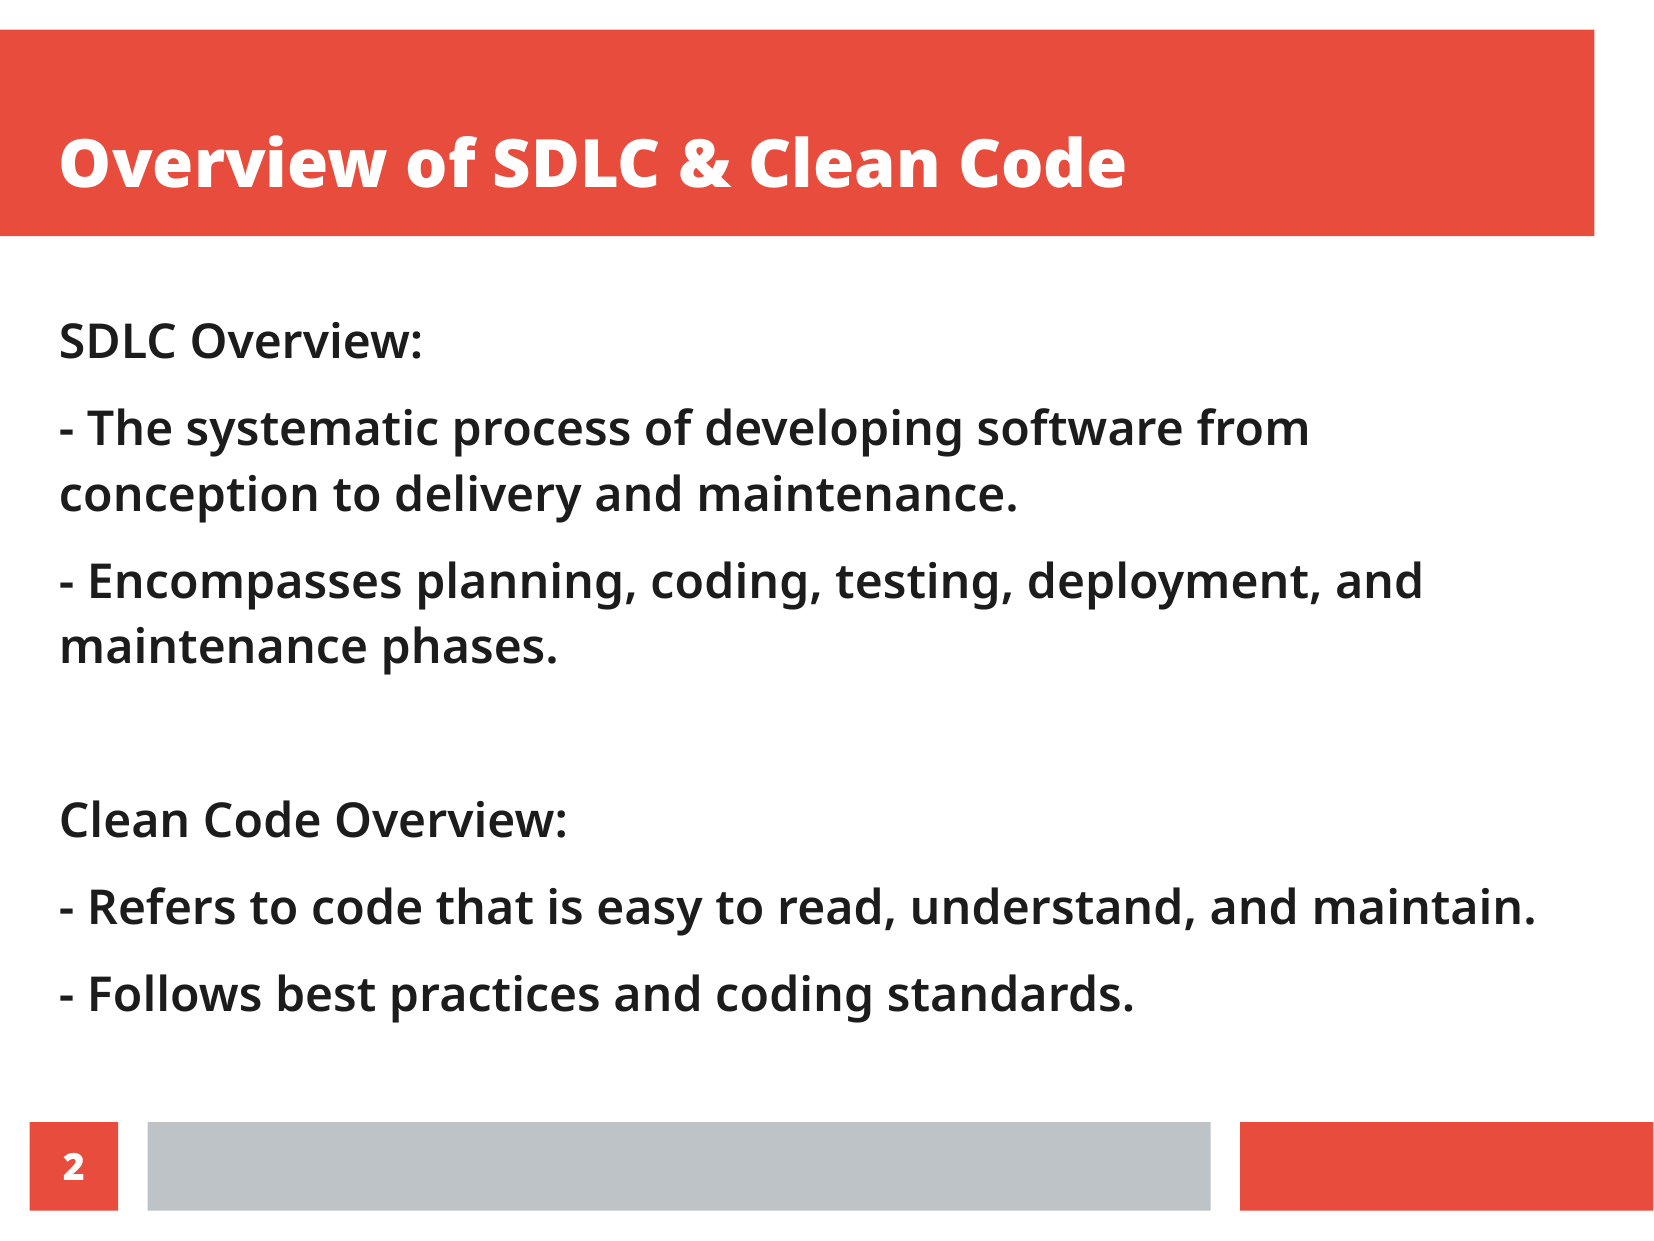

# Overview of SDLC & Clean Code
SDLC Overview:
- The systematic process of developing software from conception to delivery and maintenance.
- Encompasses planning, coding, testing, deployment, and maintenance phases.
Clean Code Overview:
- Refers to code that is easy to read, understand, and maintain.
- Follows best practices and coding standards.
2